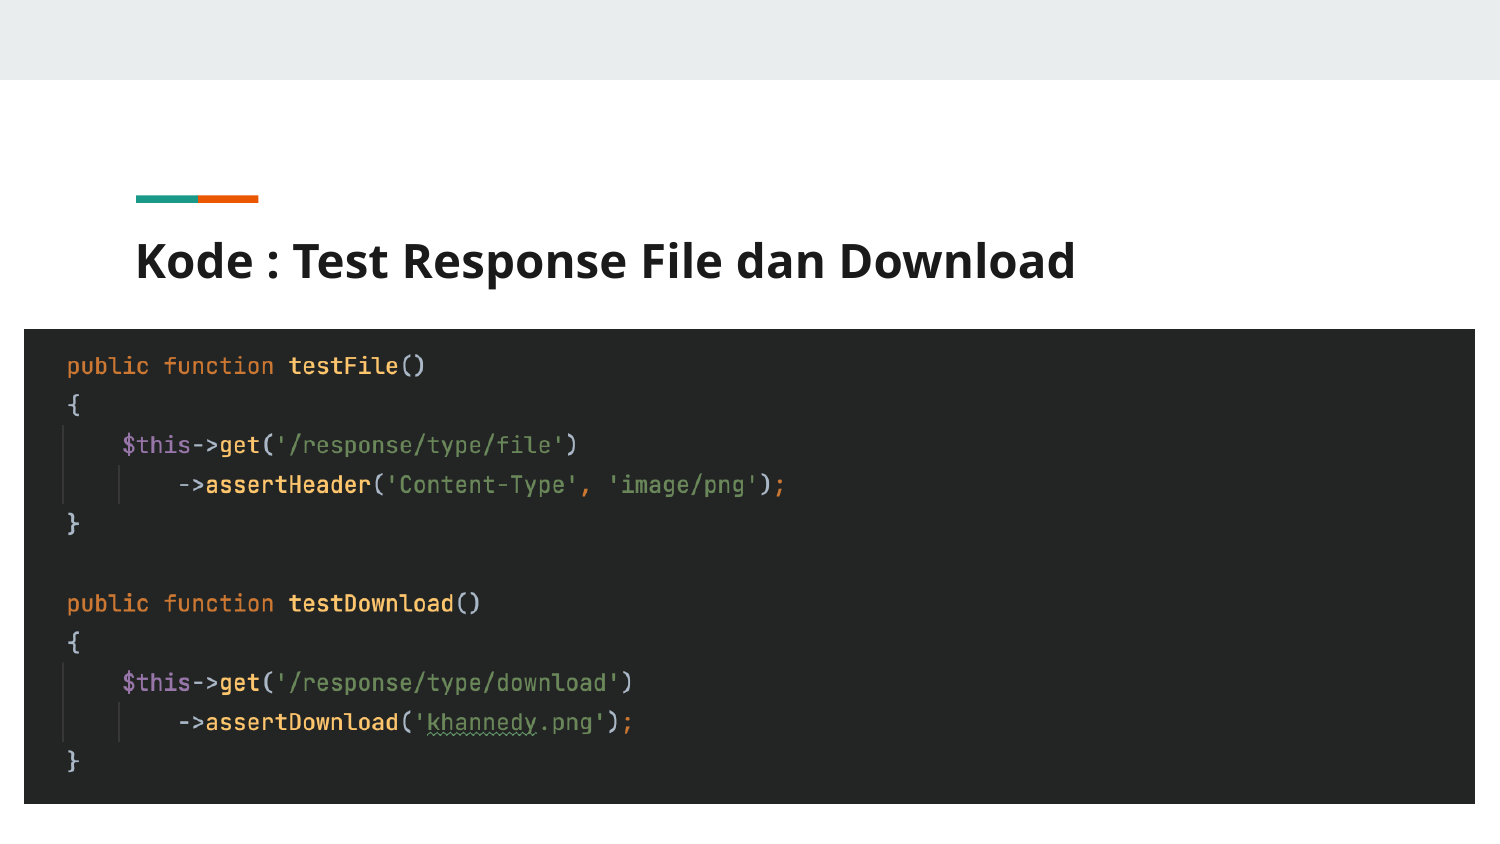

# Kode : Test Response File dan Download